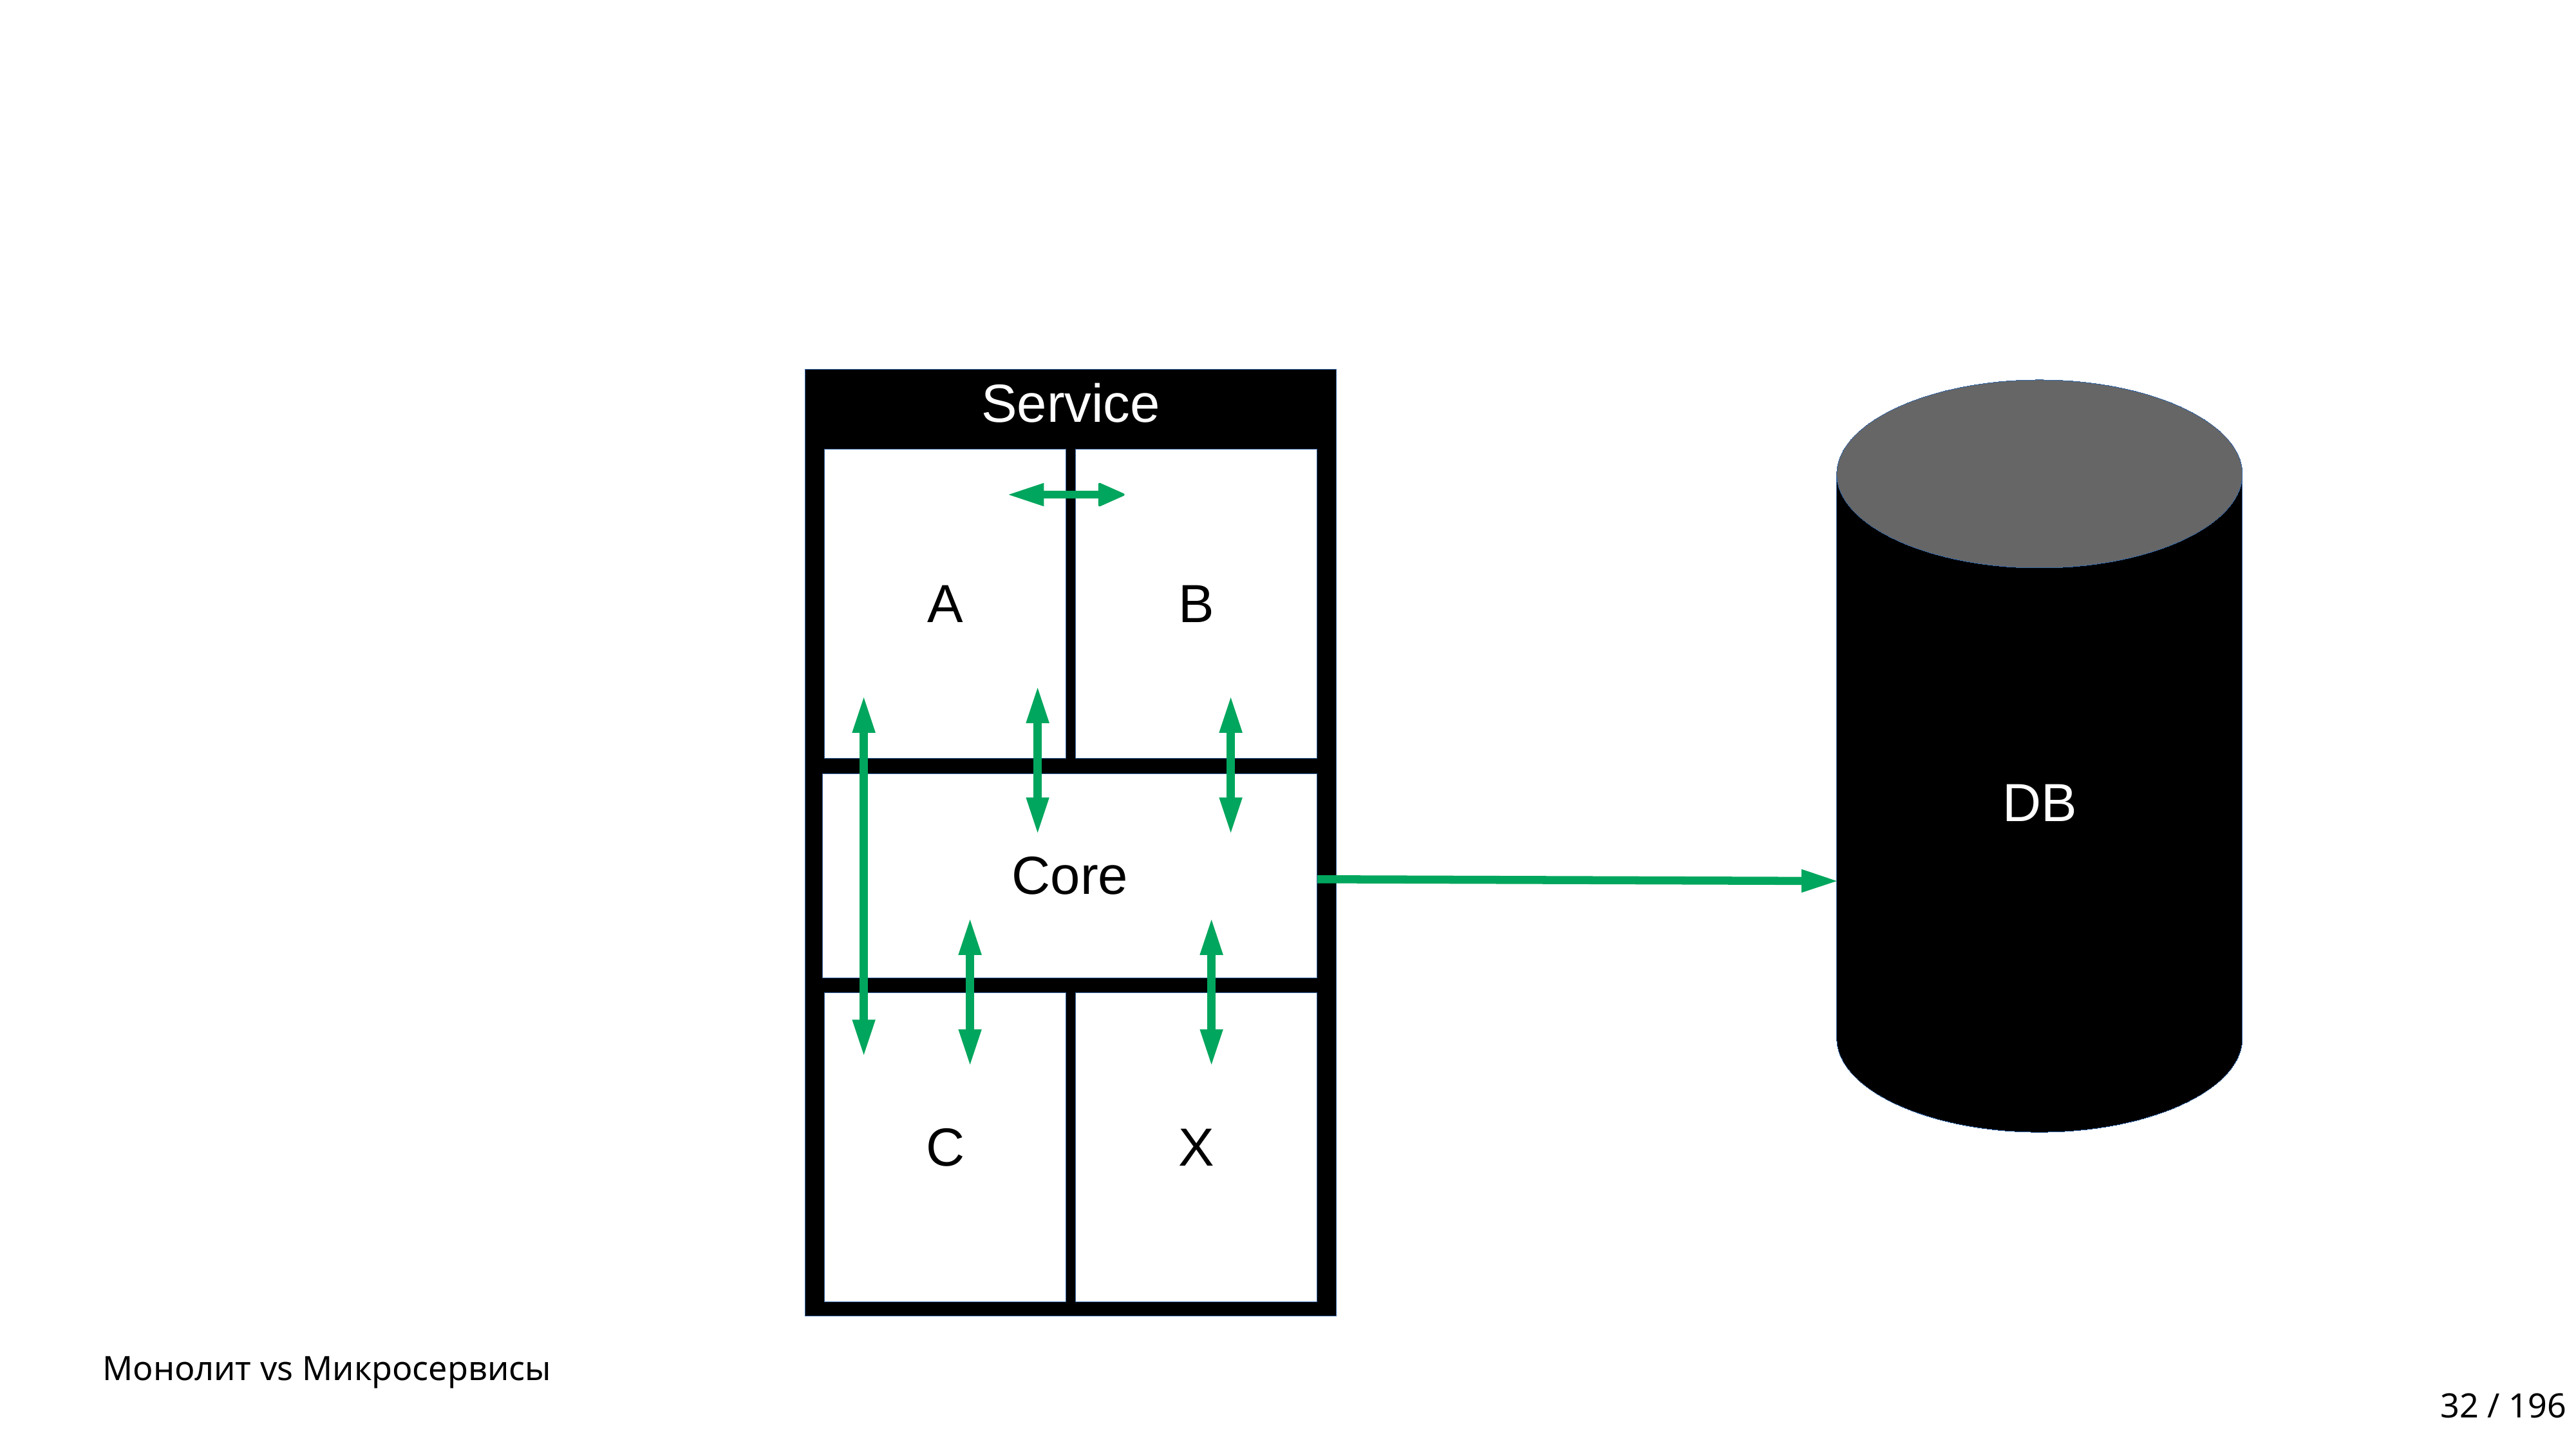

Service
DB
A
B
Core
C
X
# Монолит vs Микросервисы